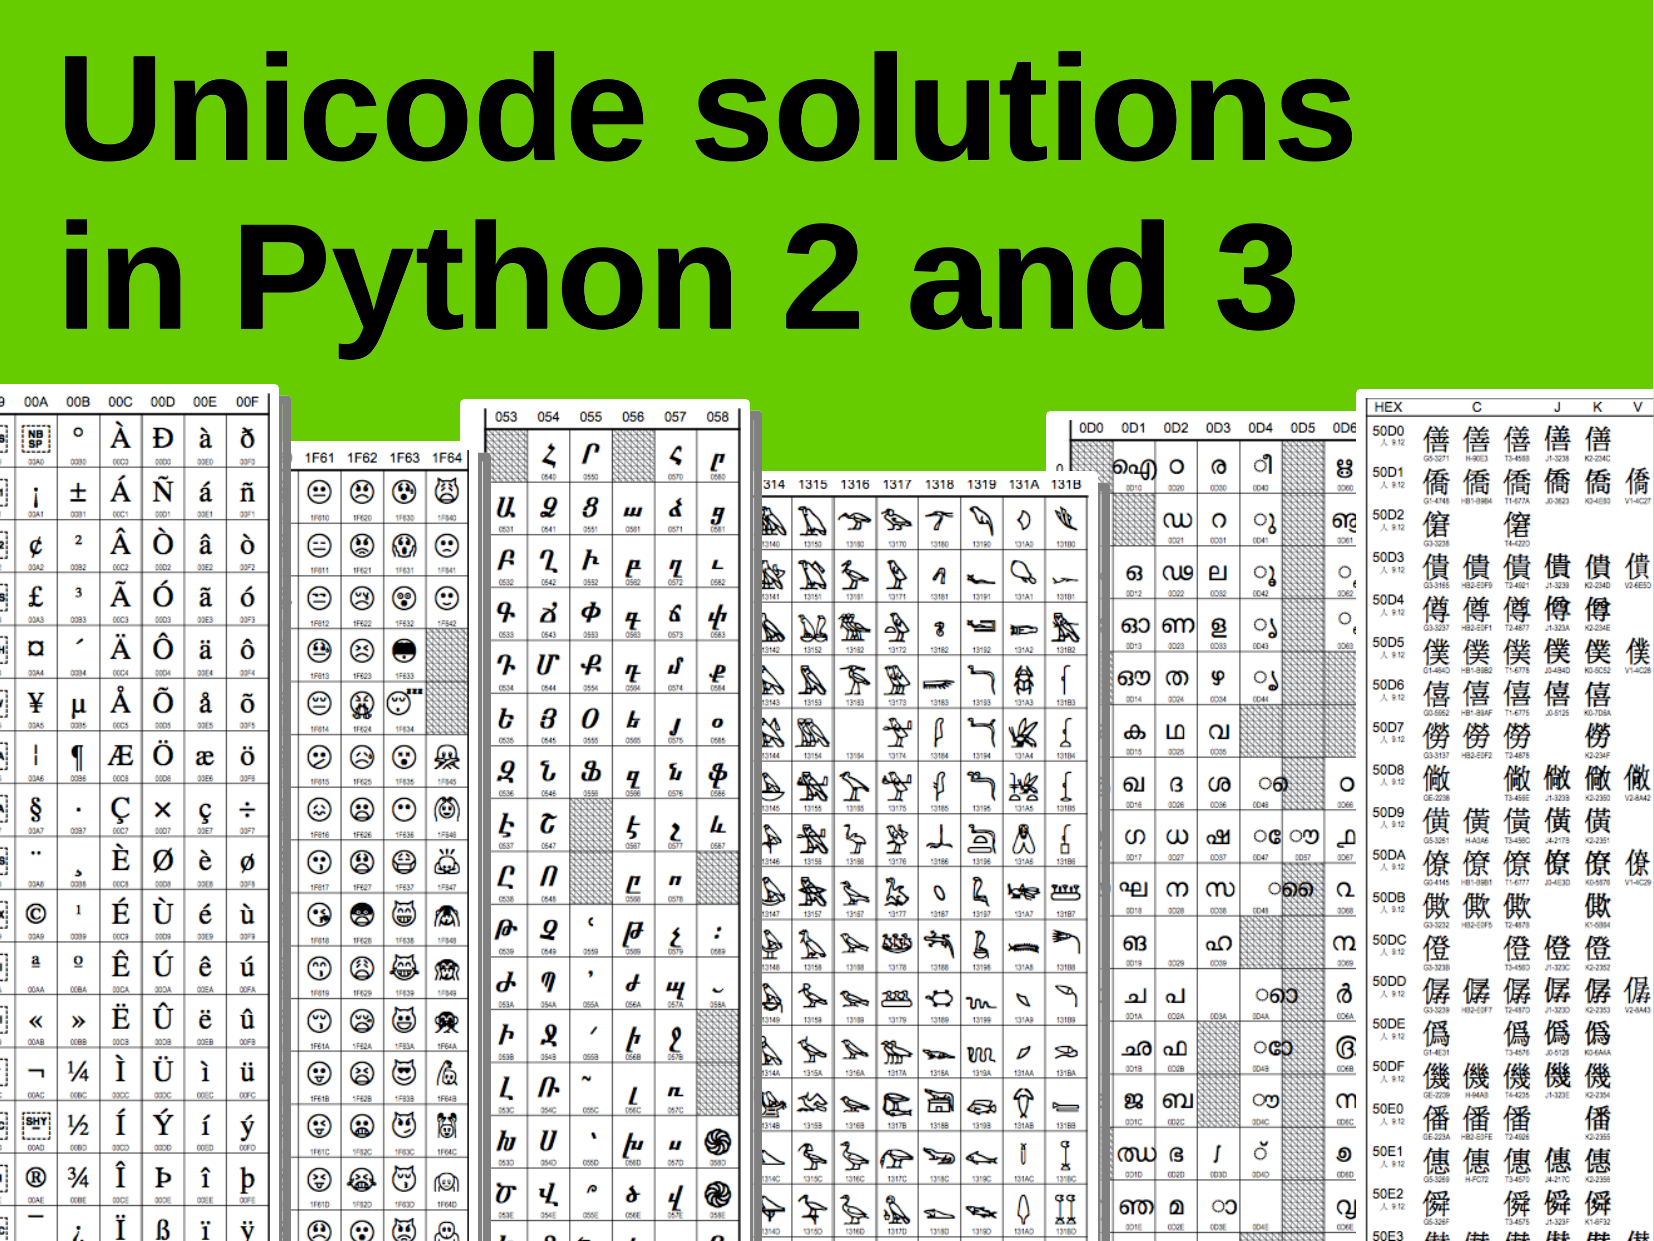

# Unicode solutions in Python 2 and 3